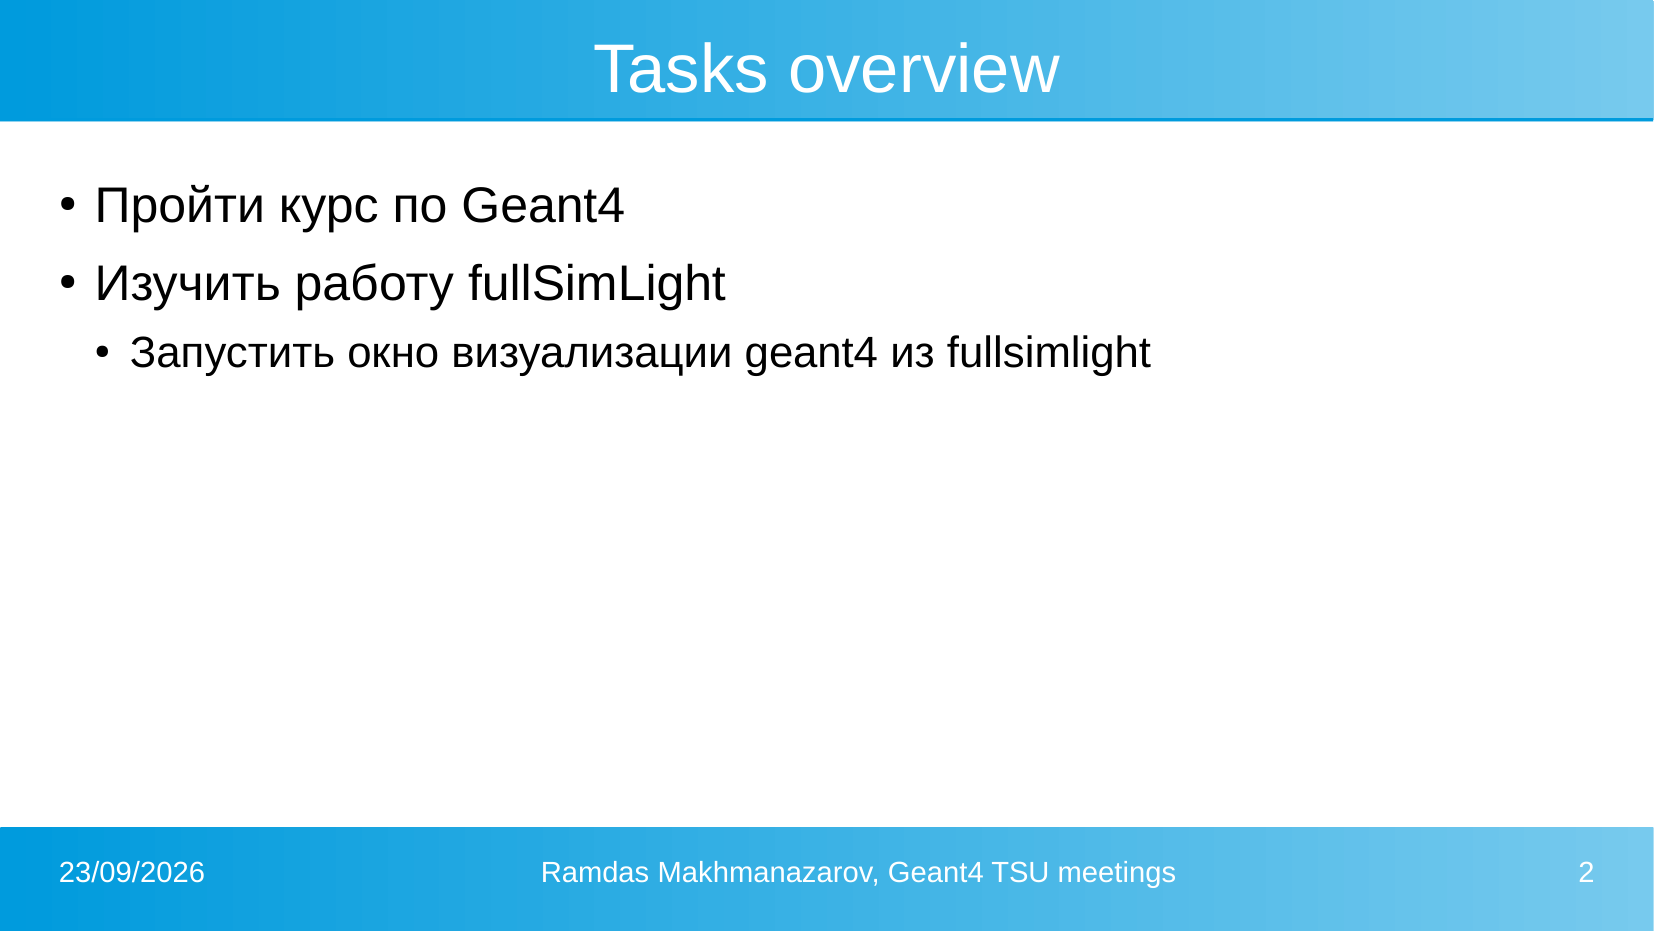

# Tasks overview
Пройти курс по Geant4
Изучить работу fullSimLight
Запустить окно визуализации geant4 из fullsimlight
Ramdas Makhmanazarov, Geant4 TSU meetings
2